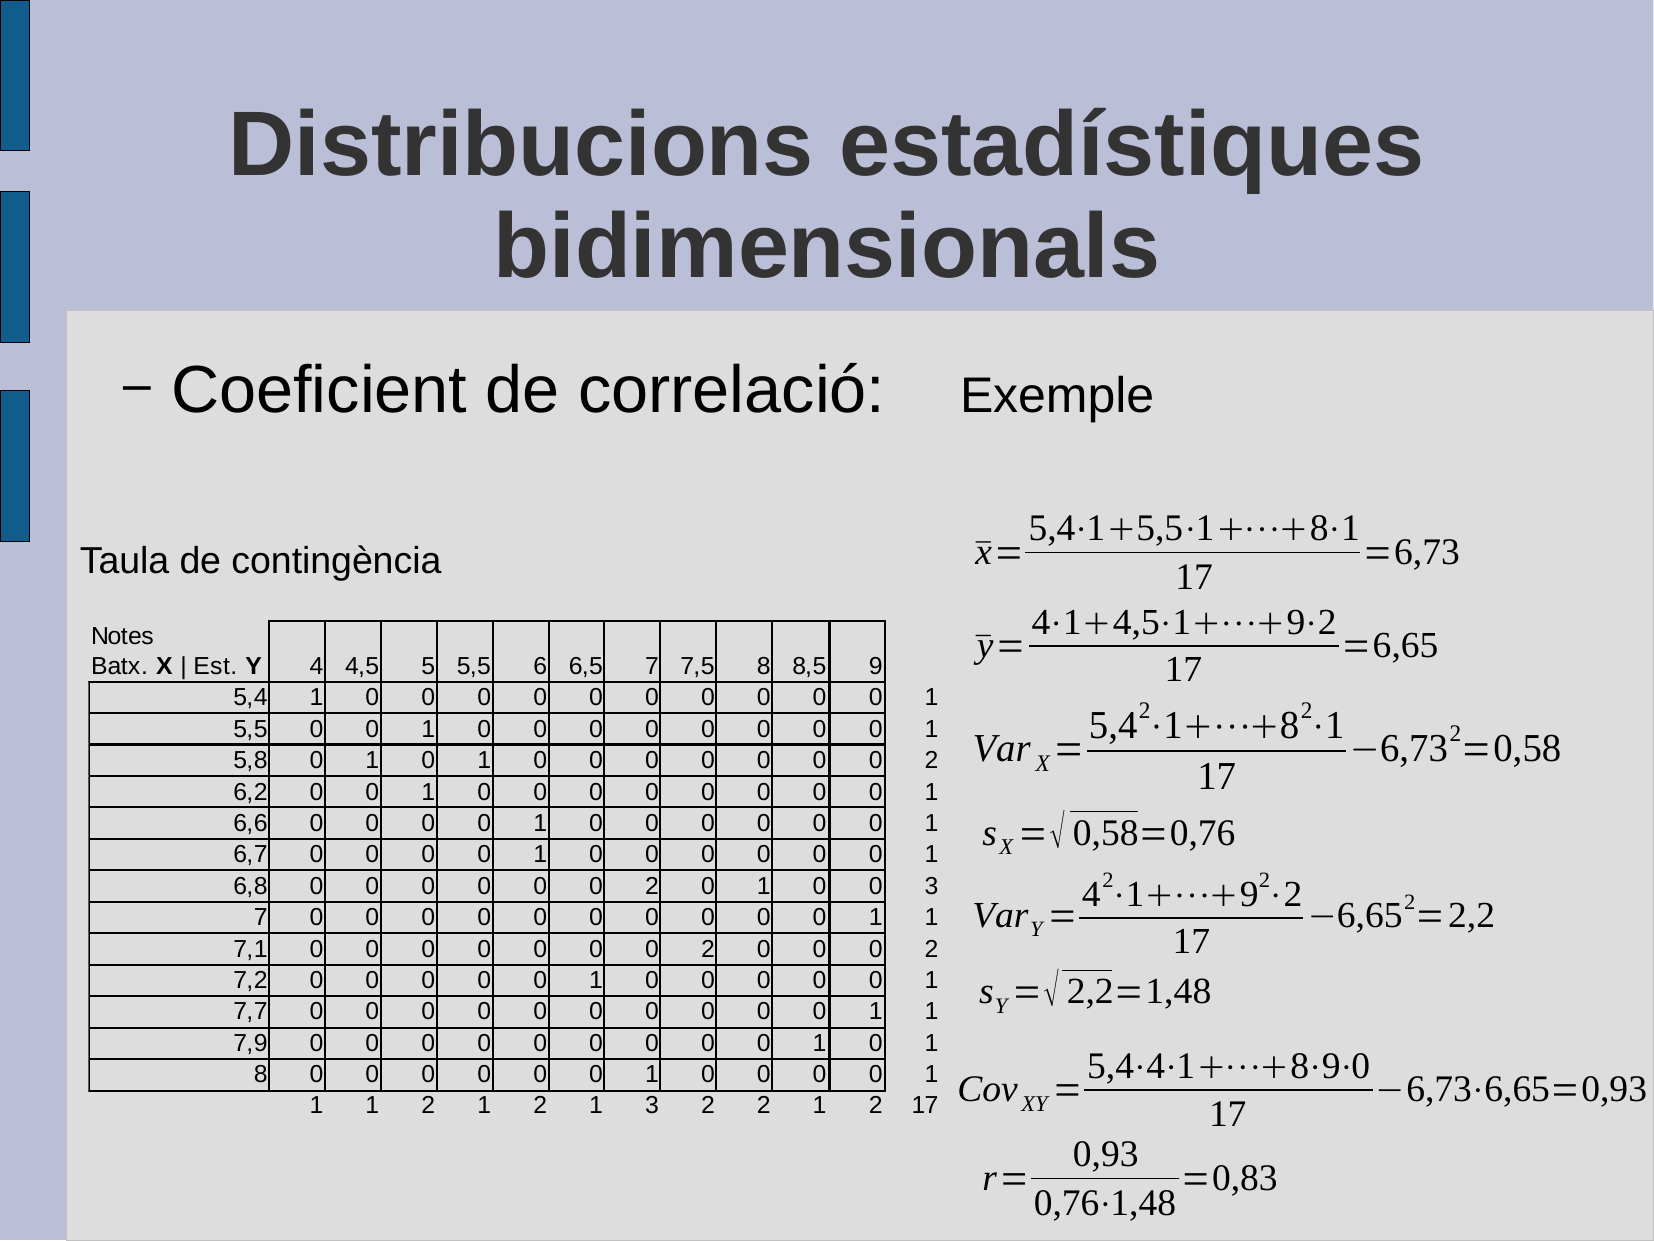

# Distribucions estadístiques bidimensionals
Coeficient de correlació: Exemple
Taula de contingència